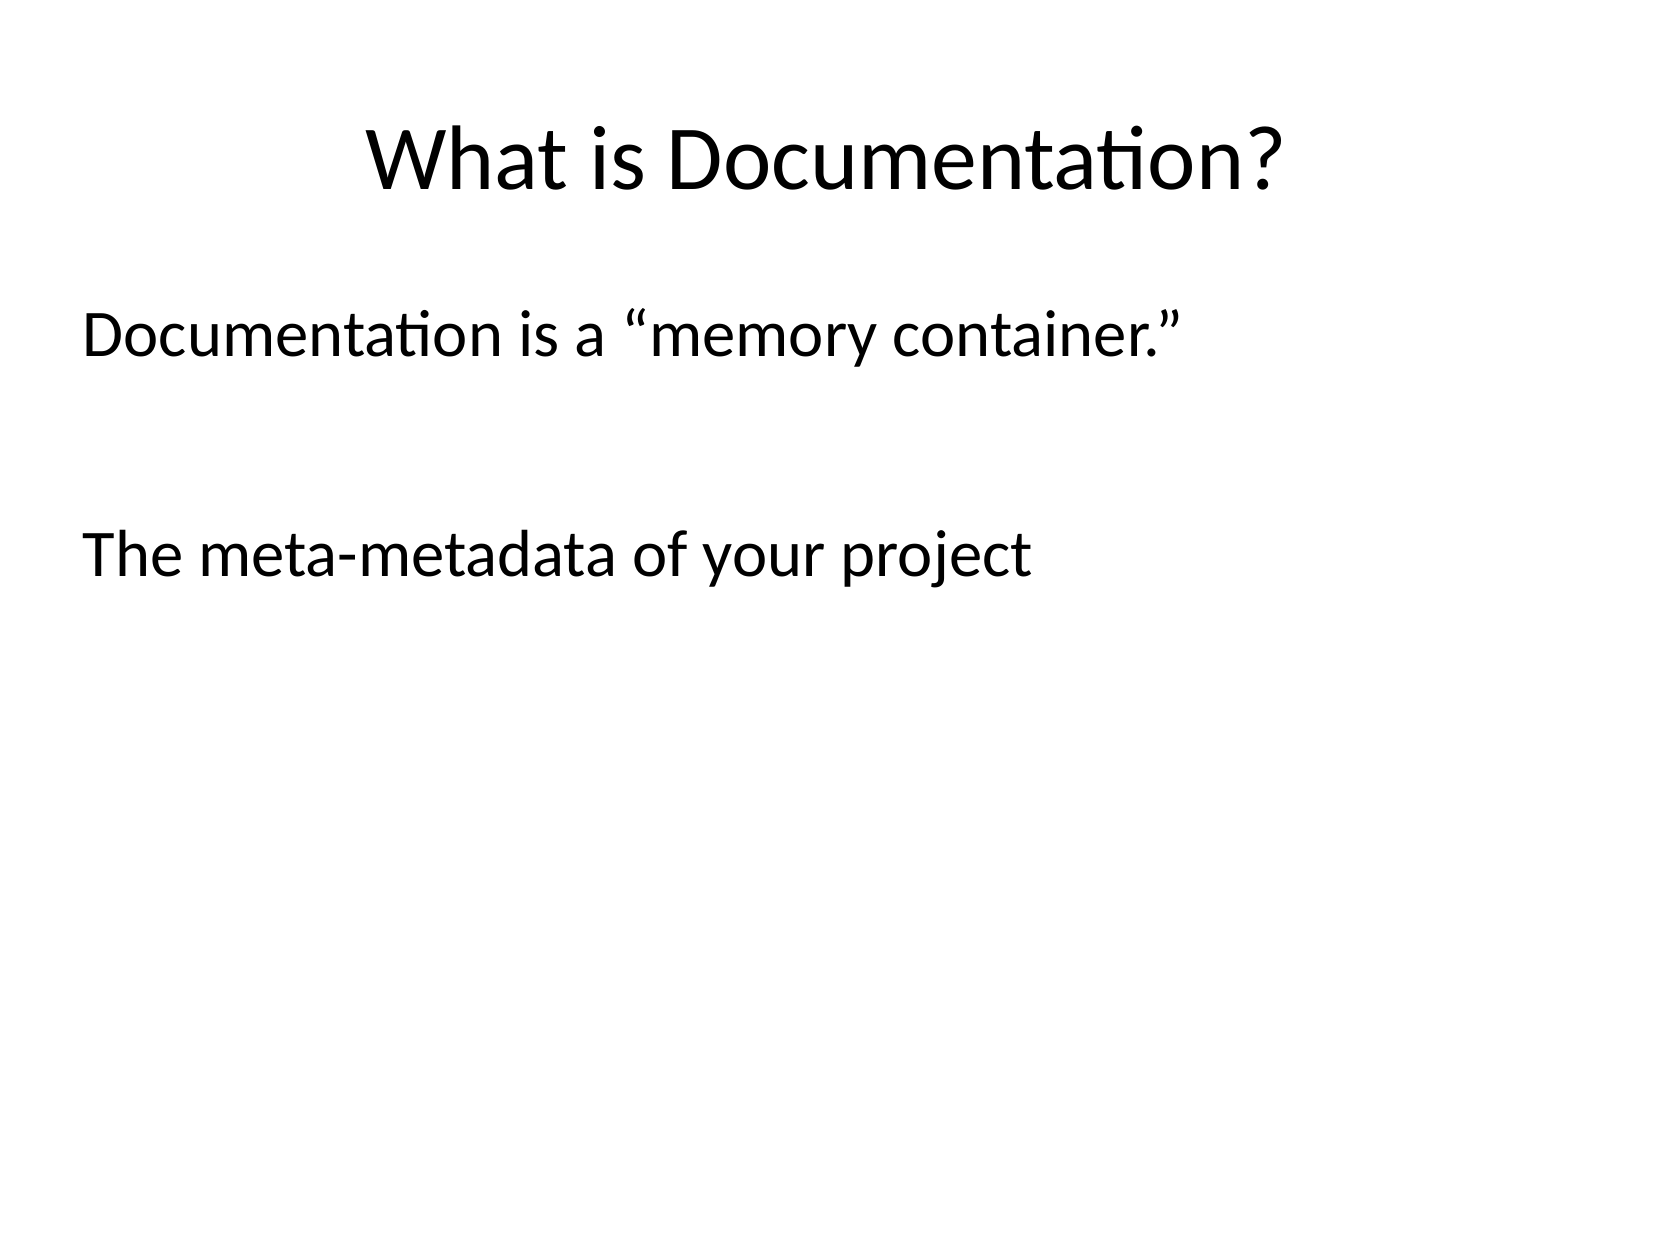

# What is Documentation?
Documentation is a “memory container.”
The meta-metadata of your project